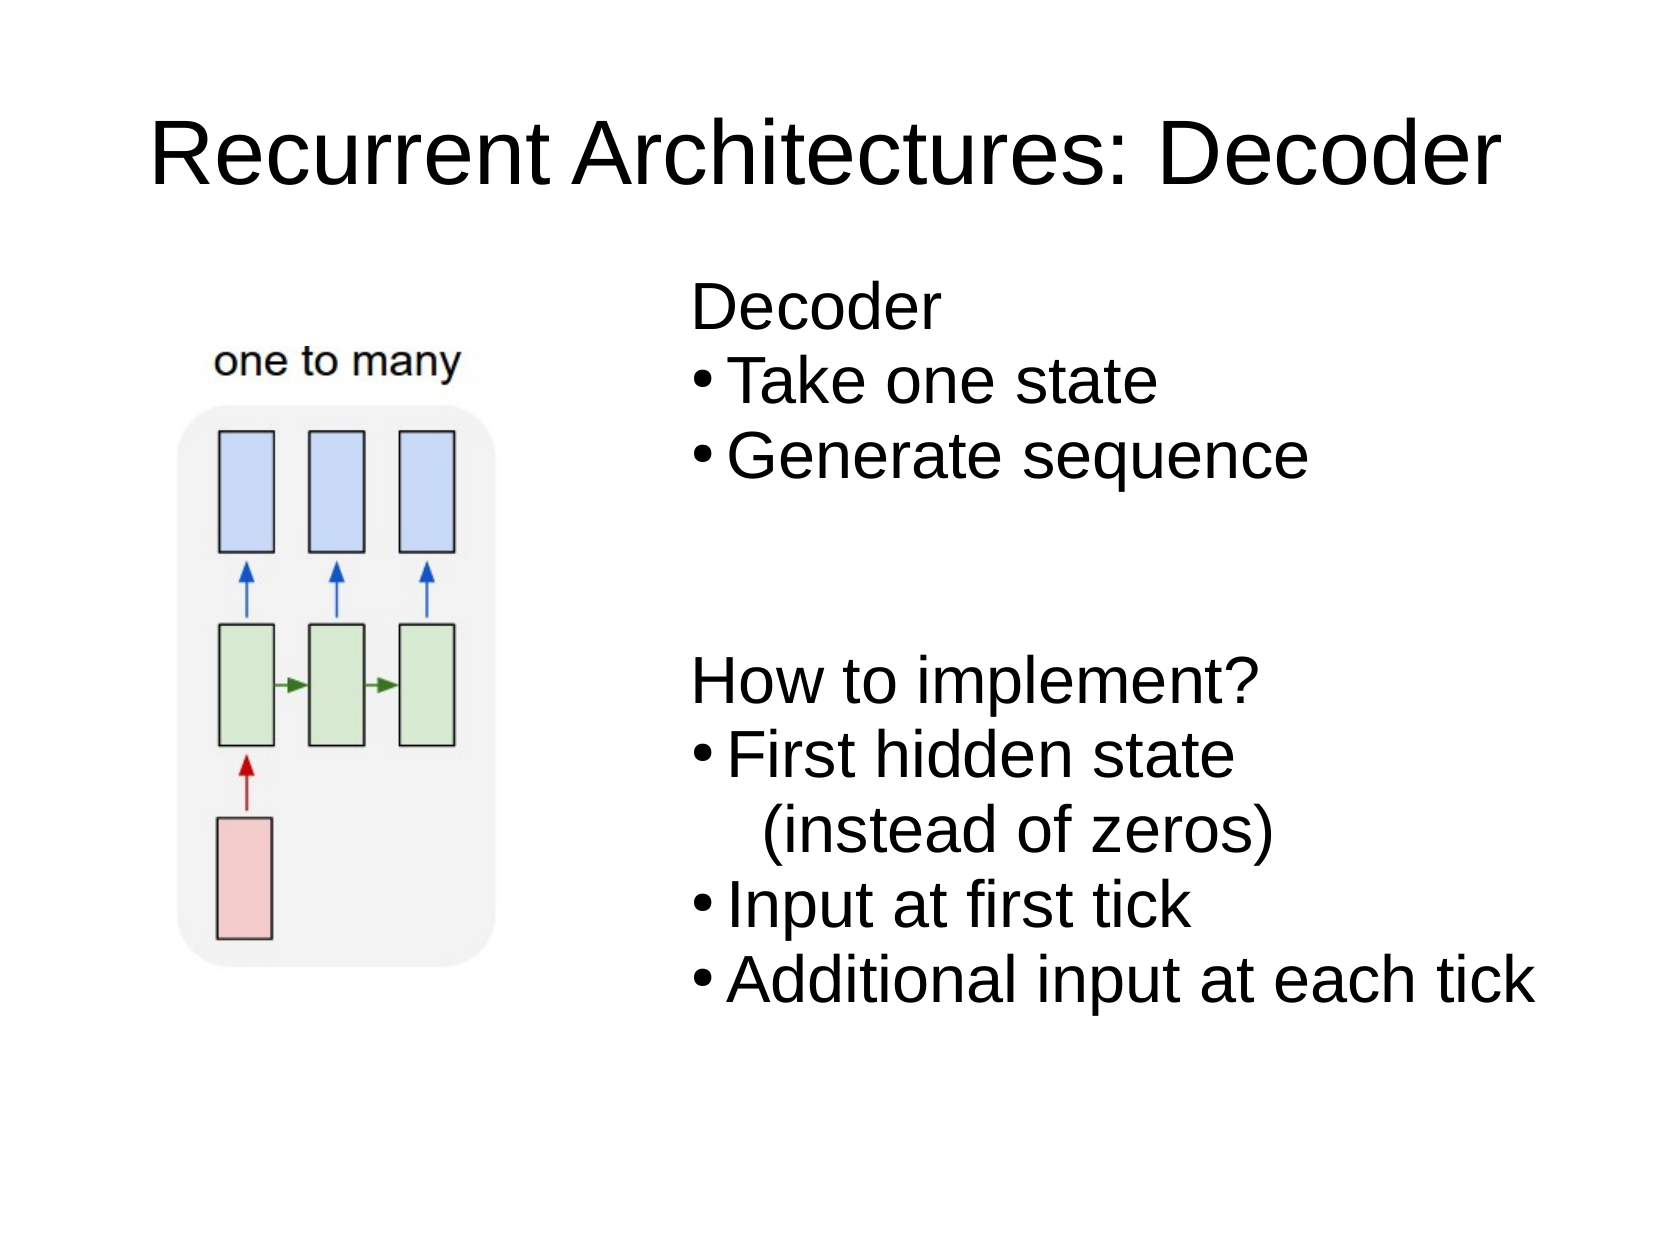

# Recurrent Architectures: Decoder
Decoder
Take one state
Generate sequence
How to implement?
First hidden state
(instead of zeros)
Input at first tick
Additional input at each tick